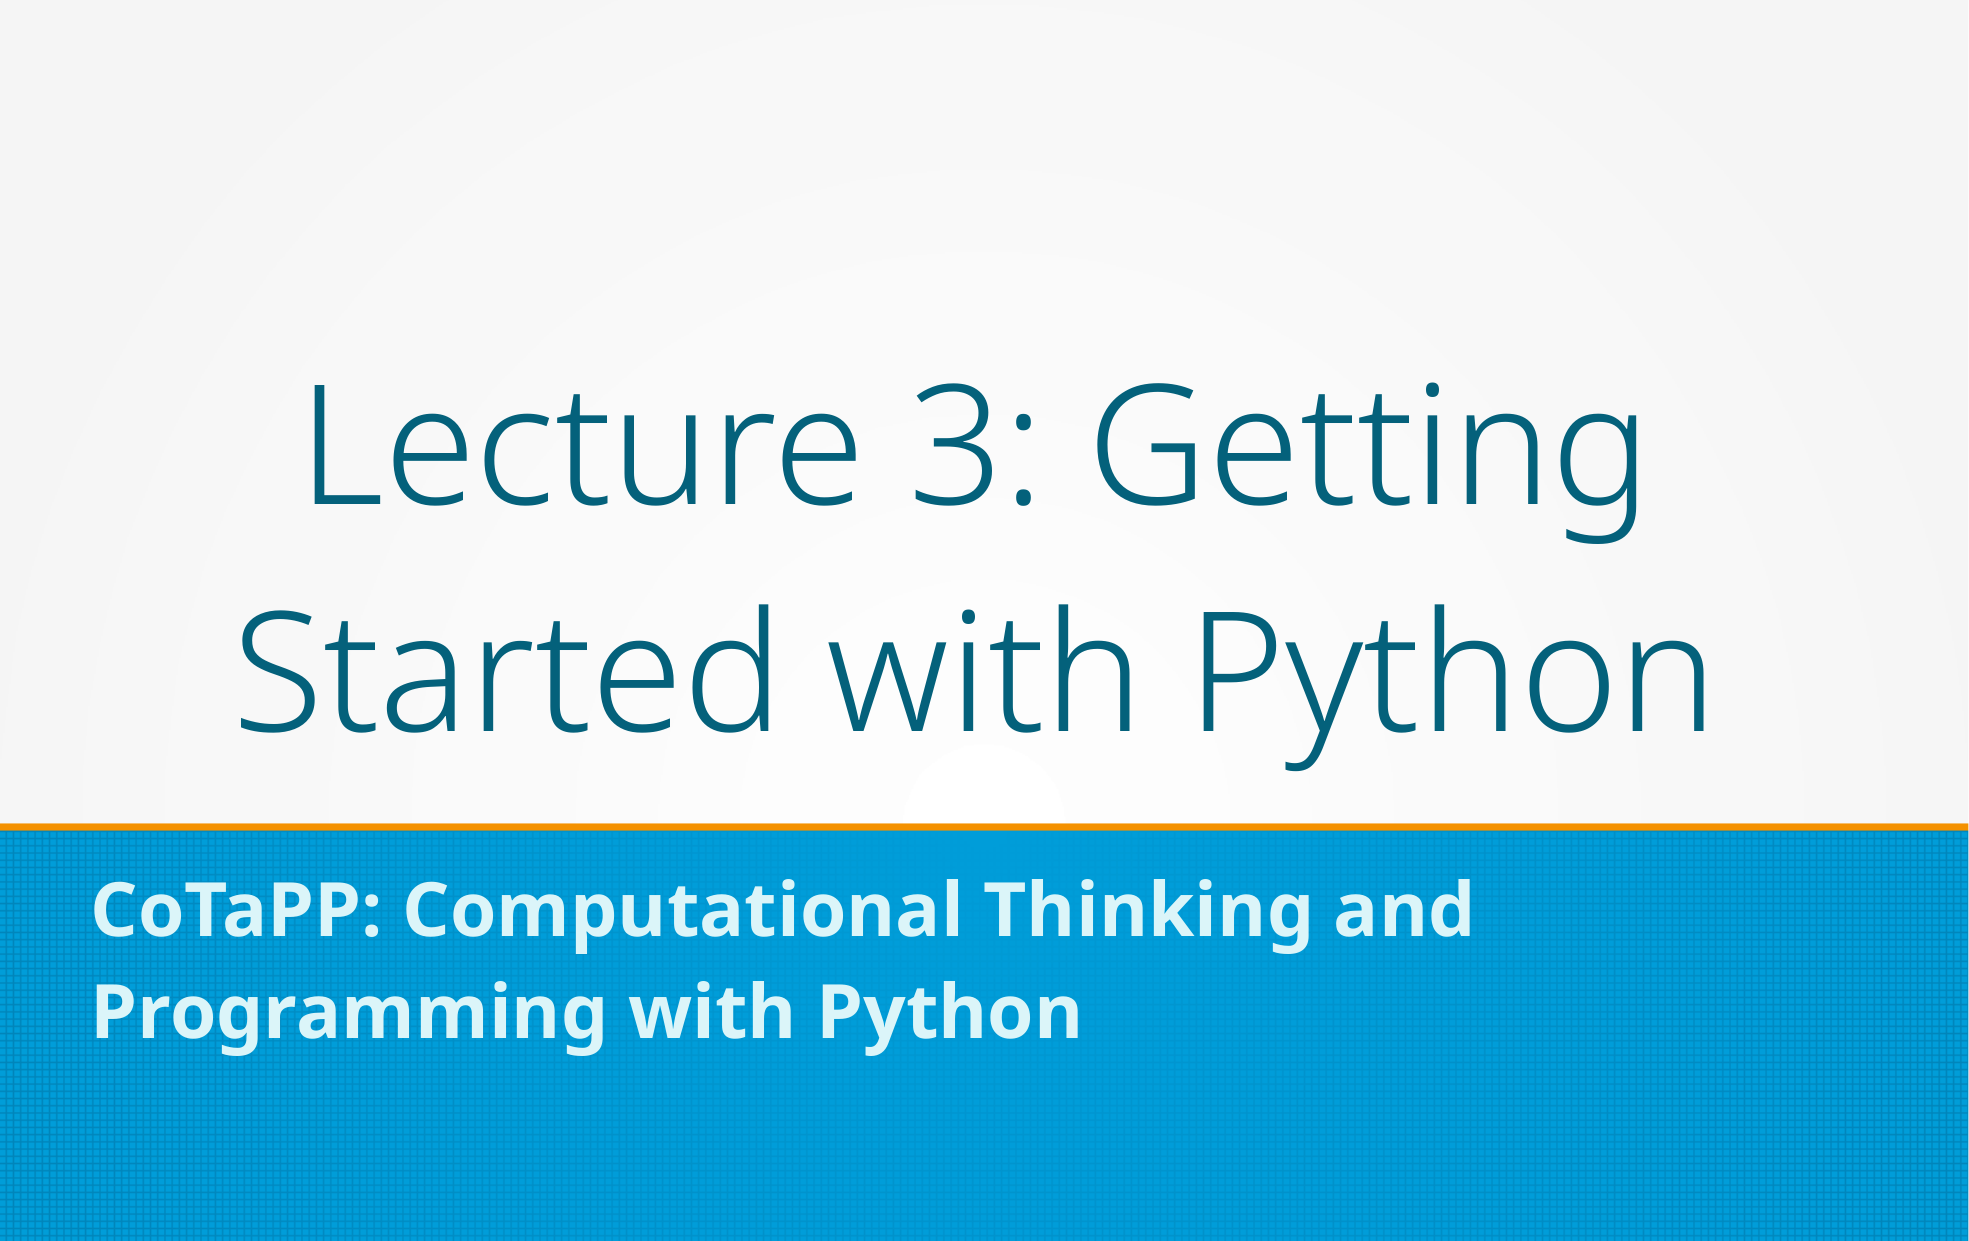

# Lecture 3: Getting Started with Python
CoTaPP: Computational Thinking and Programming with Python